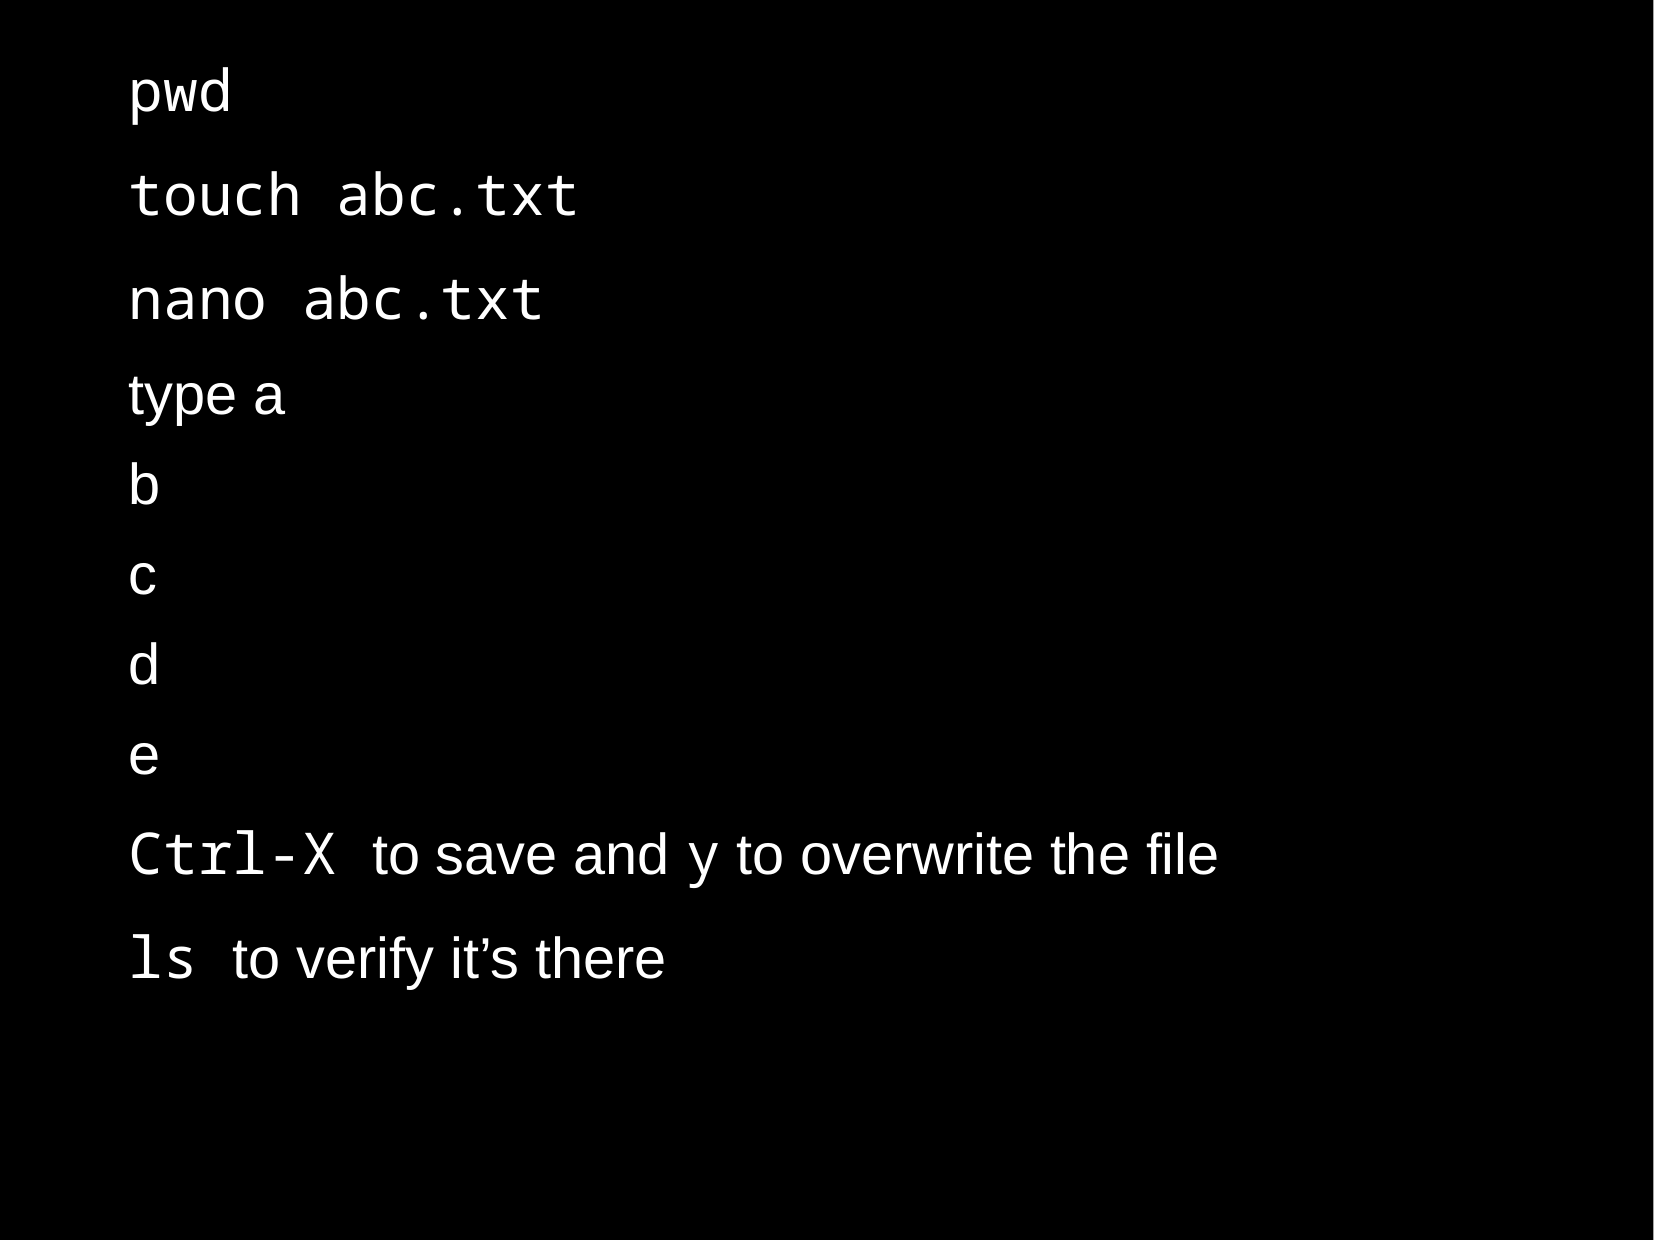

# pwd
touch abc.txt
nano abc.txt
type a
b
c
d
e
Ctrl-X to save and y to overwrite the file
ls to verify it’s there